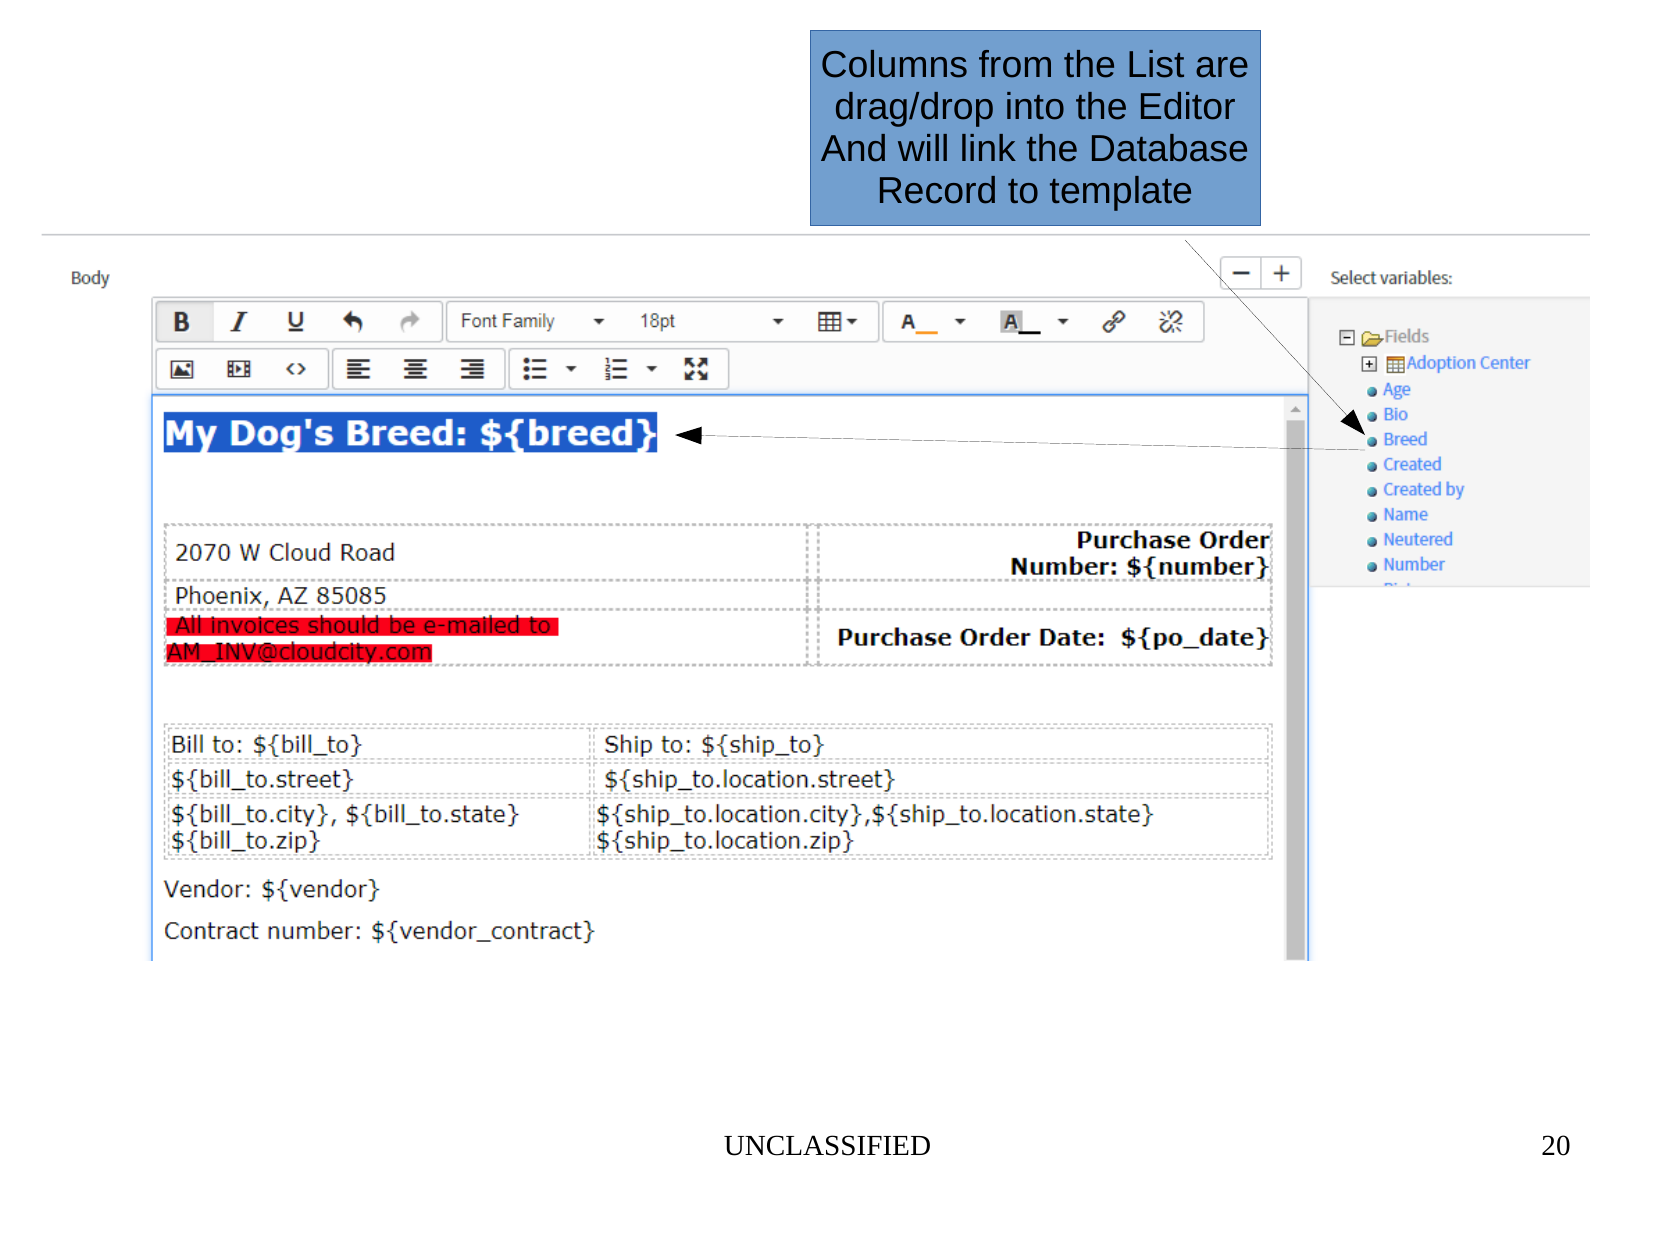

Columns from the List are
drag/drop into the Editor
And will link the Database
Record to template
UNCLASSIFIED
20